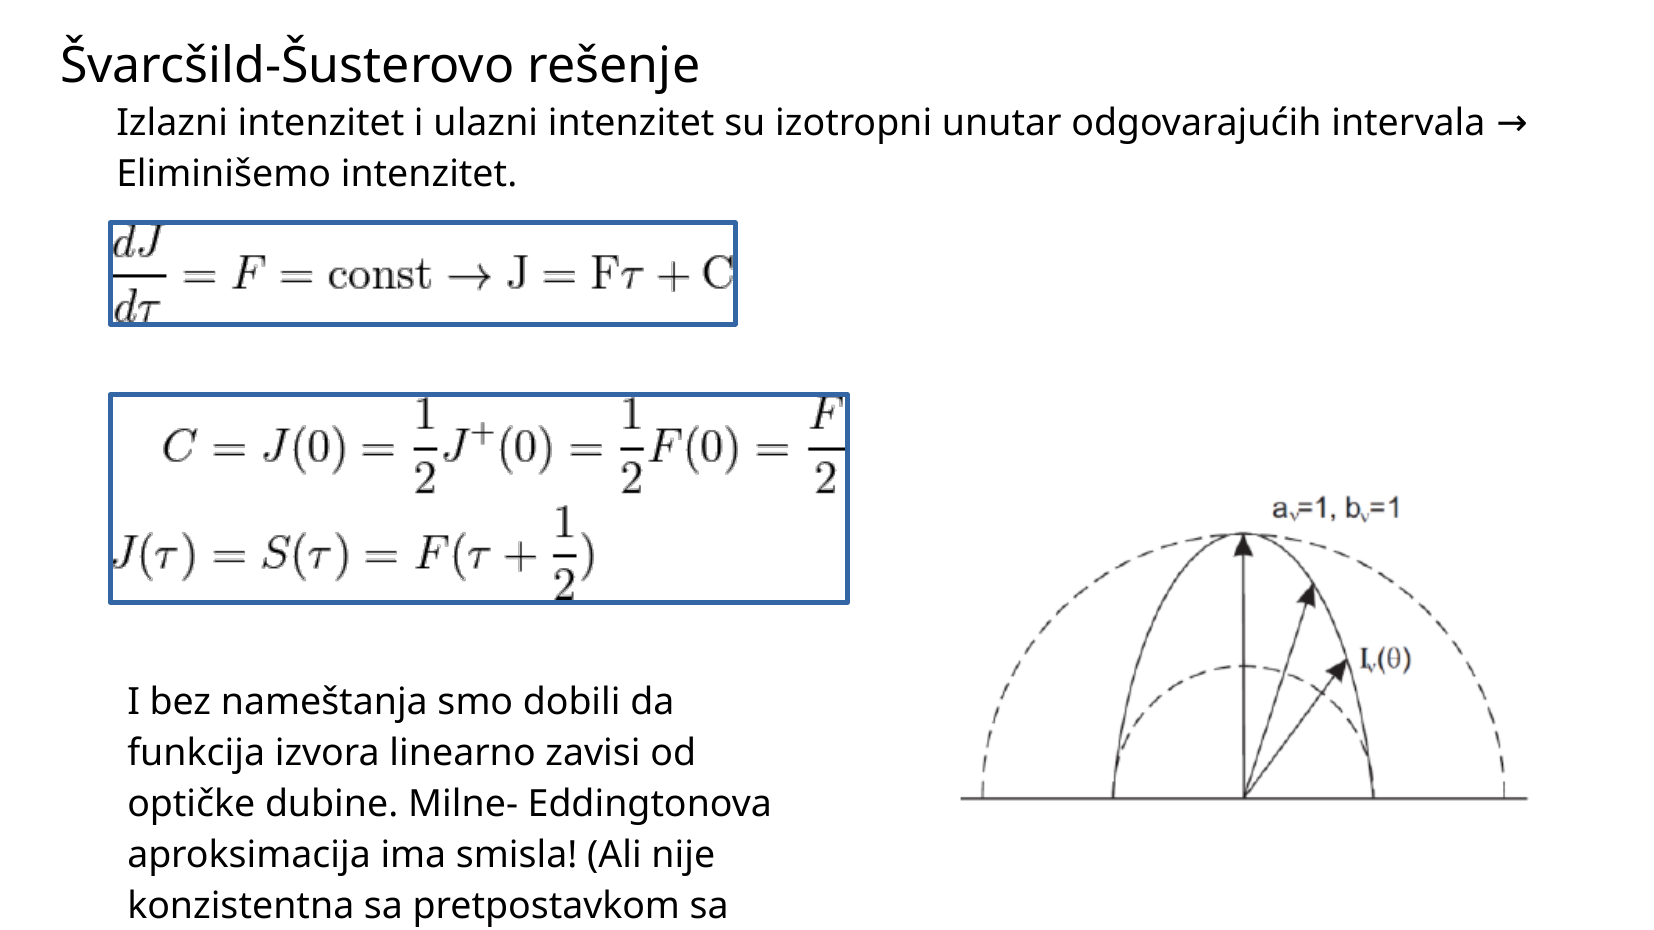

# Švarcšild-Šusterovo rešenje
Izlazni intenzitet i ulazni intenzitet su izotropni unutar odgovarajućih intervala → Eliminišemo intenzitet.
I bez nameštanja smo dobili da funkcija izvora linearno zavisi od optičke dubine. Milne- Eddingtonova aproksimacija ima smisla! (Ali nije konzistentna sa pretpostavkom sa početka!)